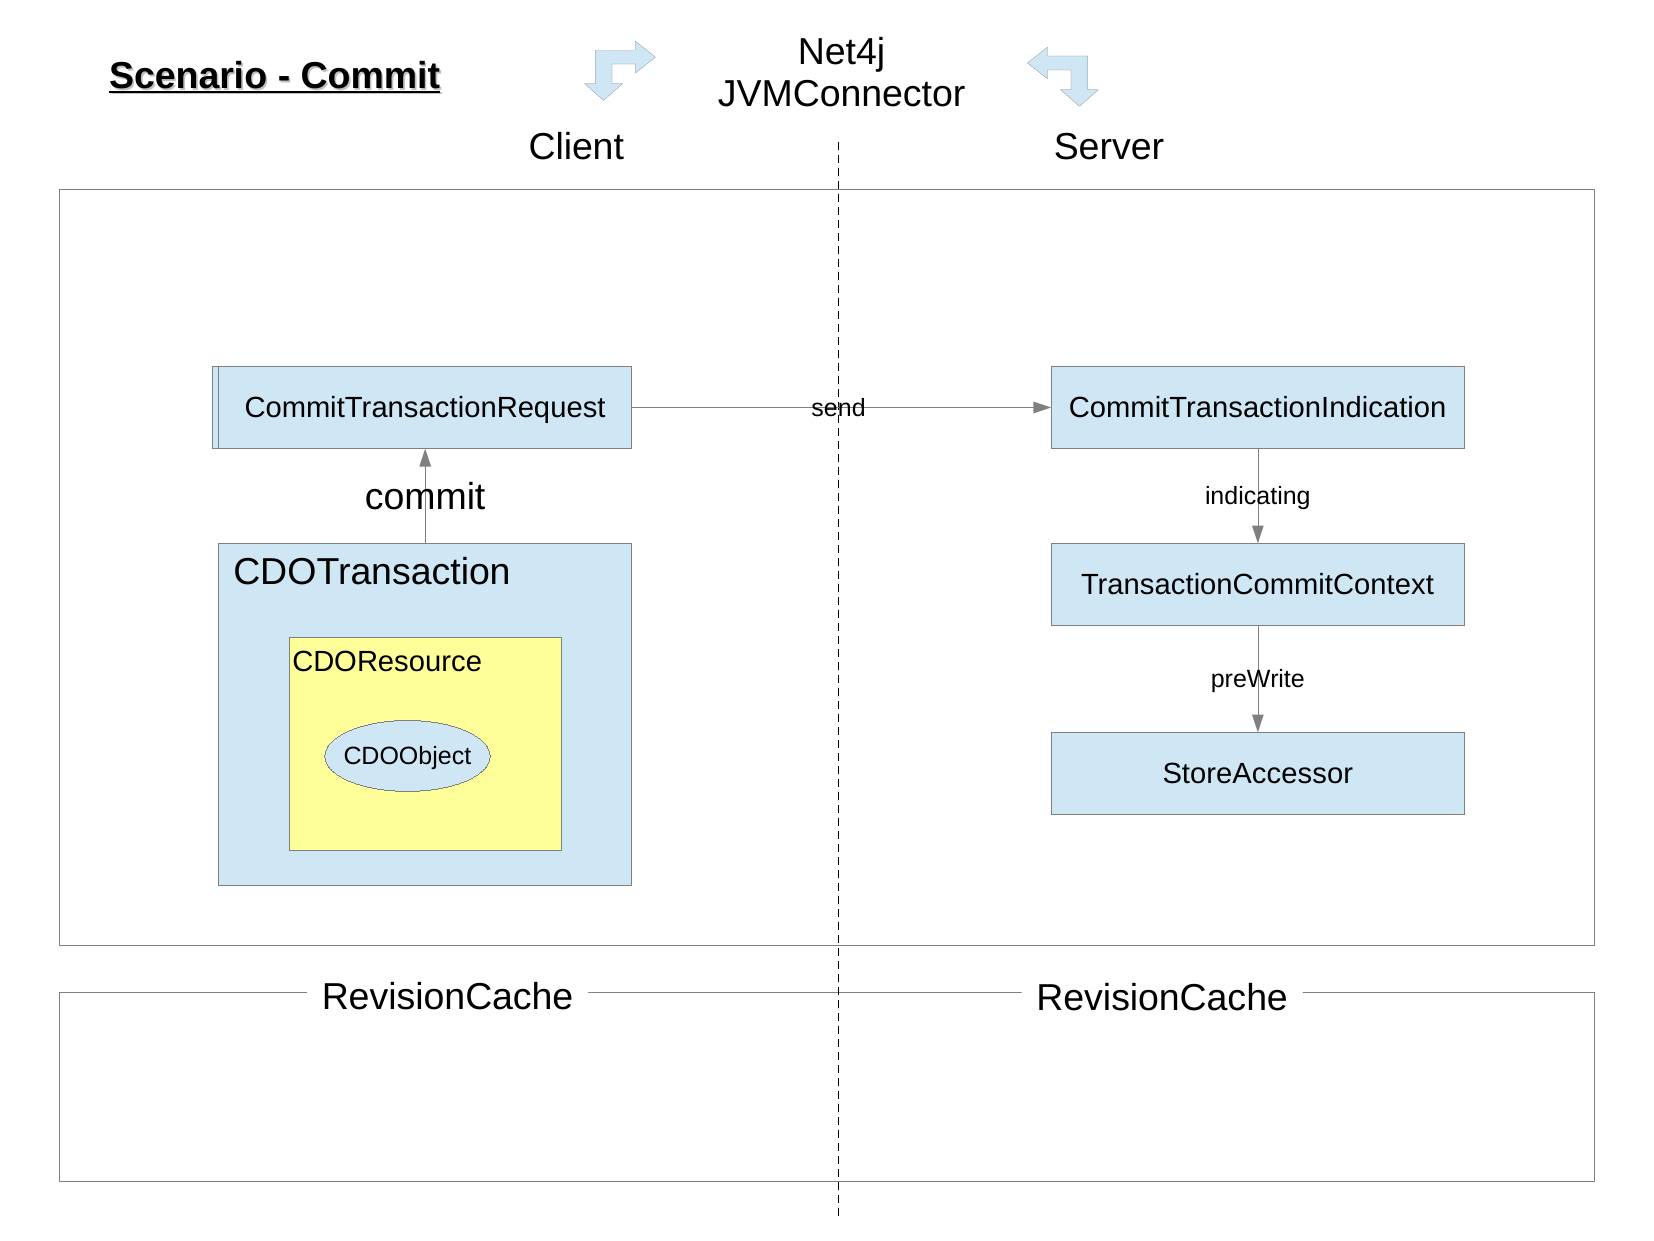

Scenario - Commit
CommitTransactionRequest
CommitTransactionRequest
CommitTransactionIndication
CDOTransaction
CDOResource
CDOObject
TransactionCommitContext
StoreAccessor